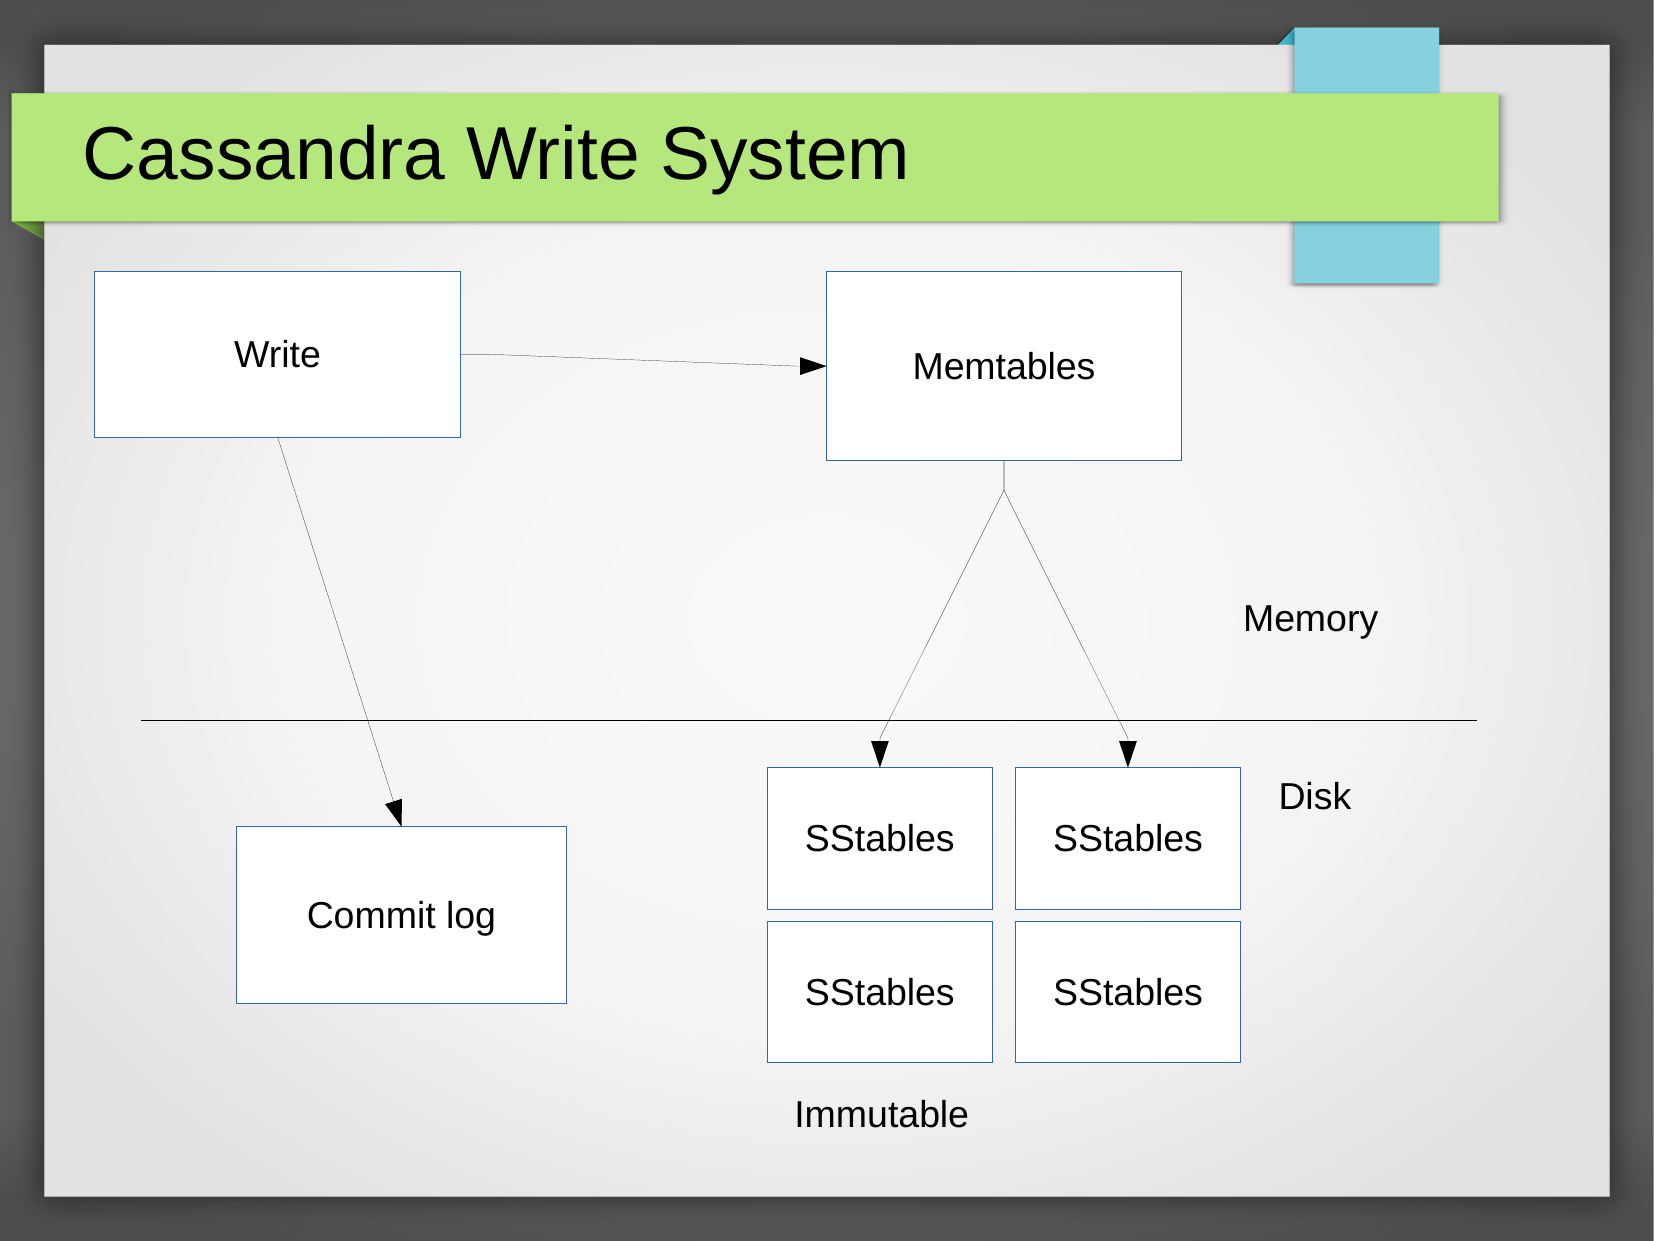

# Cassandra Write System
Write
Memtables
Memory
SStables
SStables
Disk
Commit log
SStables
SStables
Immutable